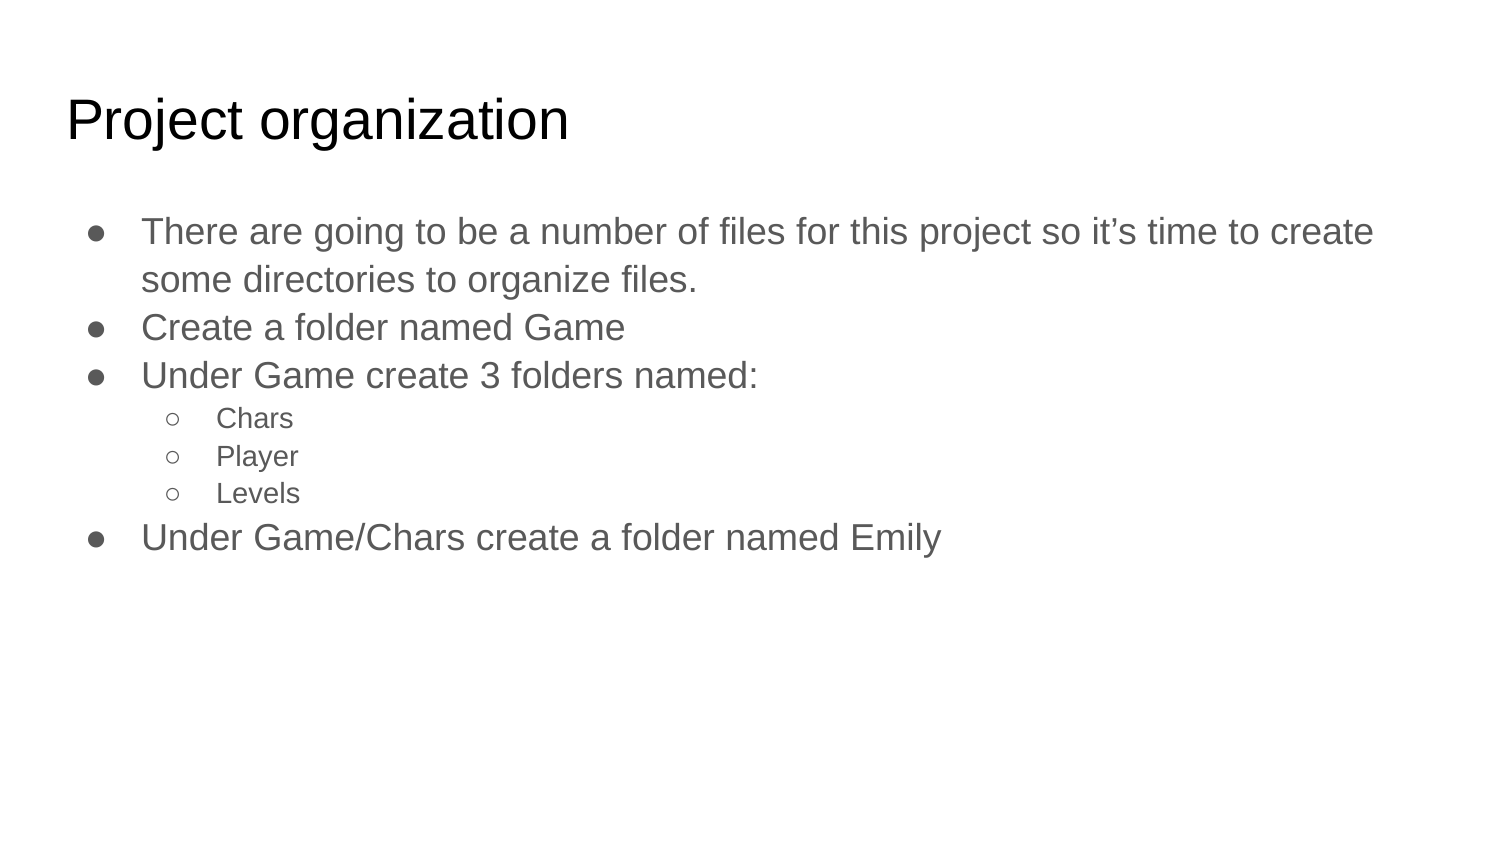

# Project organization
There are going to be a number of files for this project so it’s time to create some directories to organize files.
Create a folder named Game
Under Game create 3 folders named:
Chars
Player
Levels
Under Game/Chars create a folder named Emily